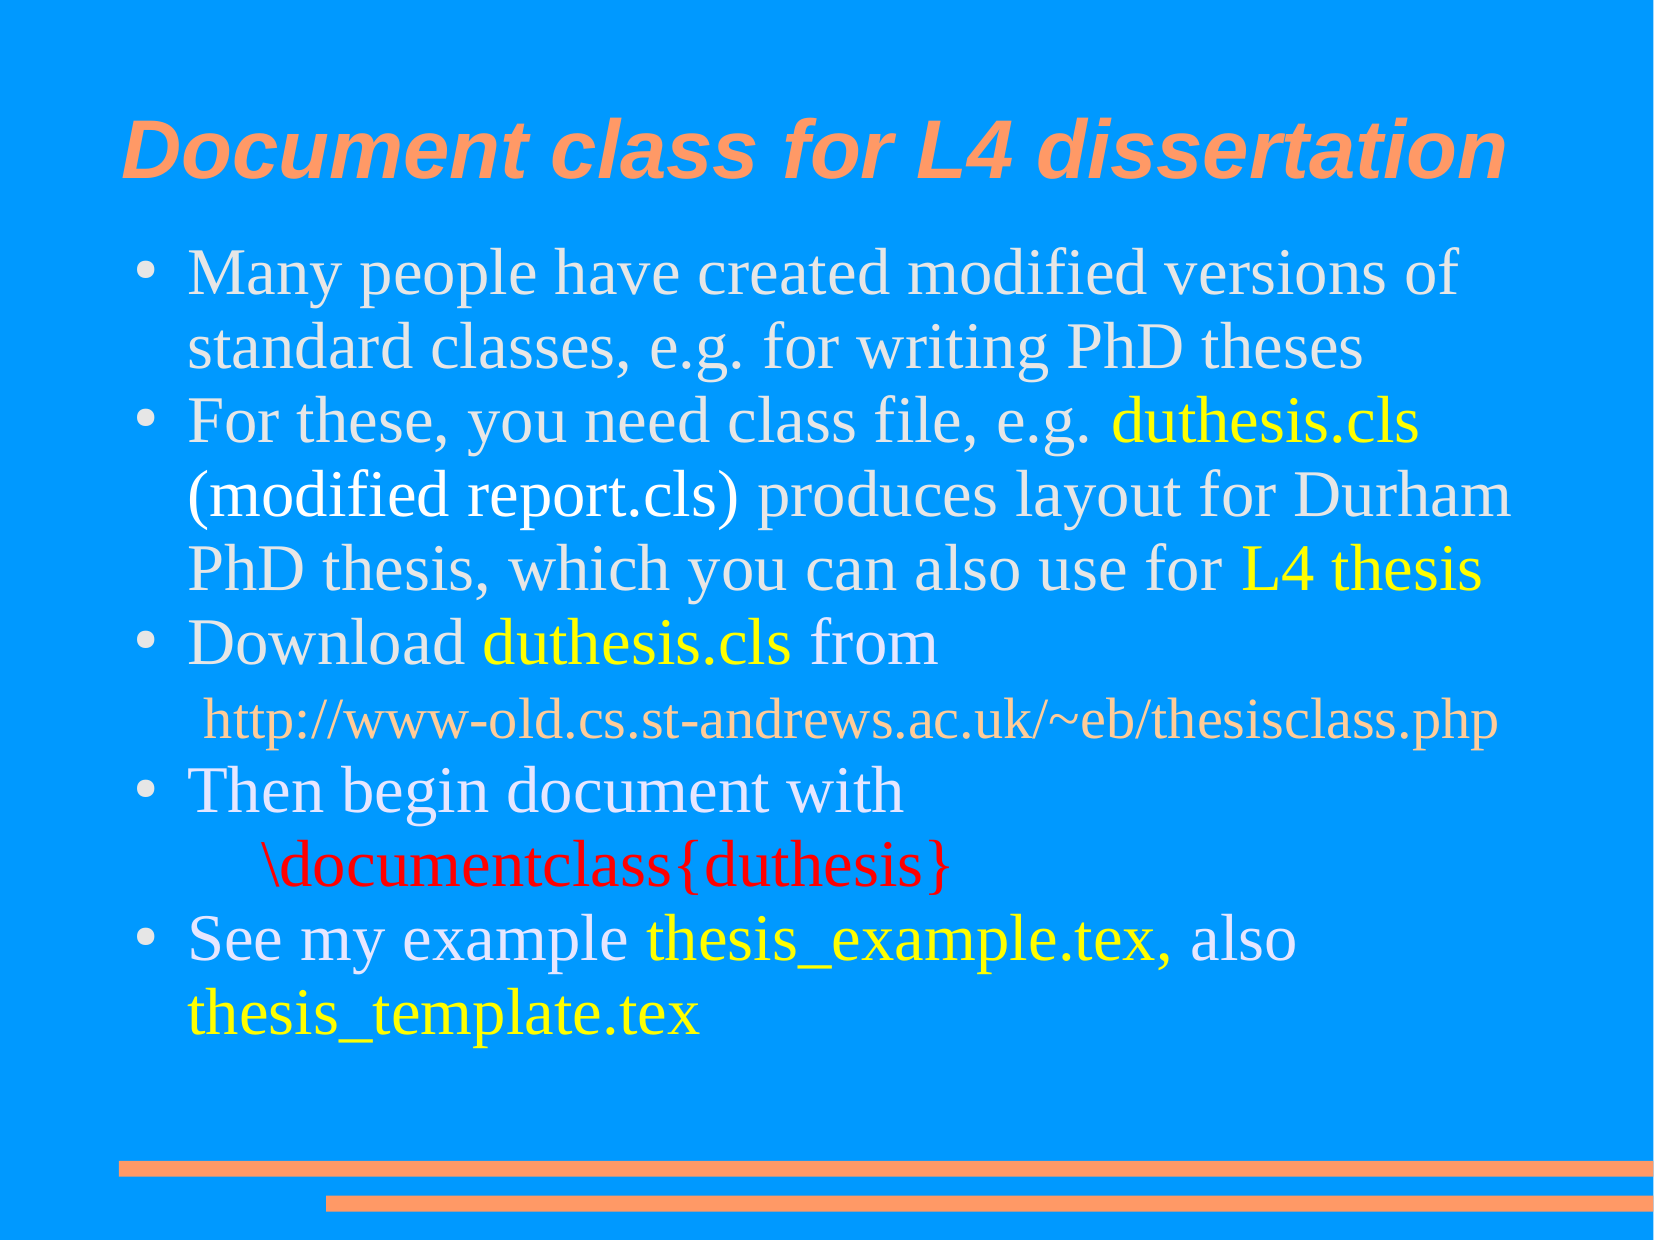

# Document class for L4 dissertation
Many people have created modified versions of standard classes, e.g. for writing PhD theses
For these, you need class file, e.g. duthesis.cls (modified report.cls) produces layout for Durham PhD thesis, which you can also use for L4 thesis
Download duthesis.cls from 	 http://www-old.cs.st-andrews.ac.uk/~eb/thesisclass.php
Then begin document with						 	\documentclass{duthesis}
See my example thesis_example.tex, also thesis_template.tex